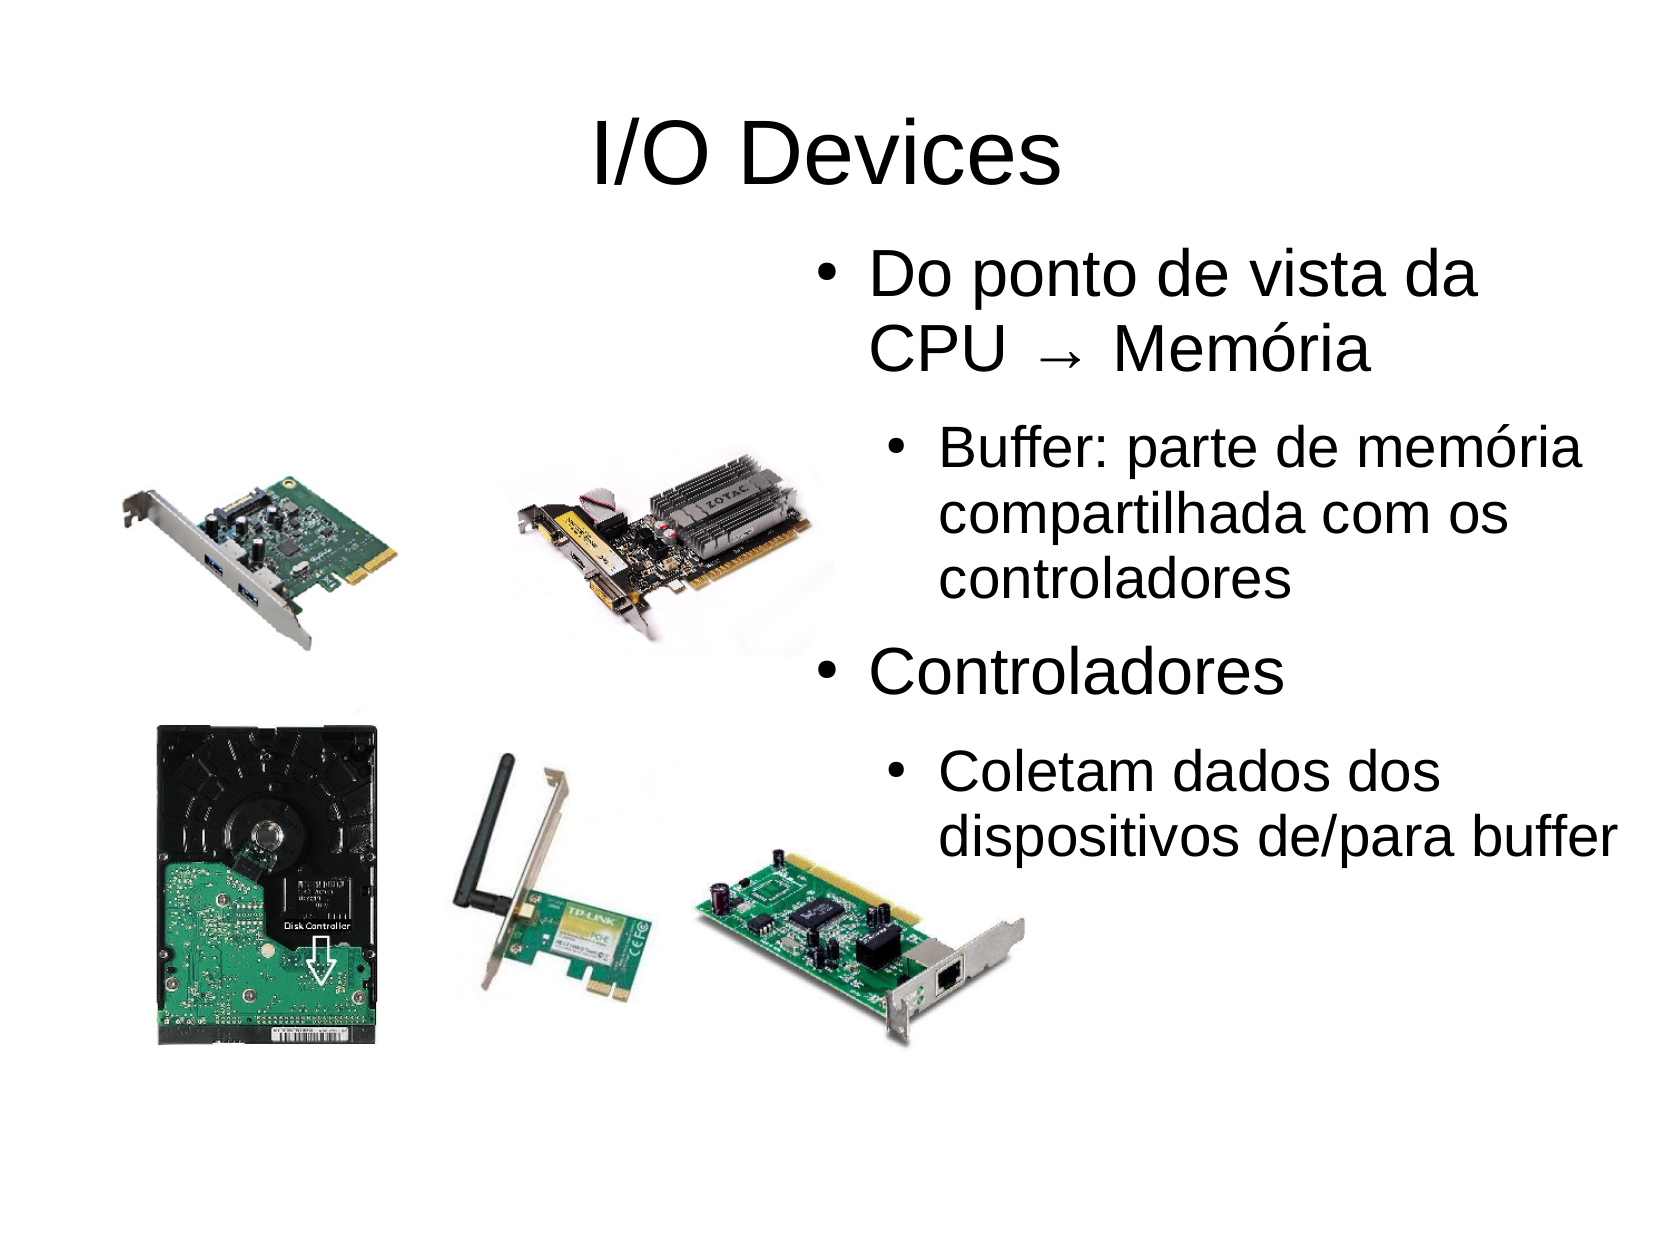

# I/O Devices
Do ponto de vista da CPU → Memória
Buffer: parte de memória compartilhada com os controladores
Controladores
Coletam dados dos dispositivos de/para buffer